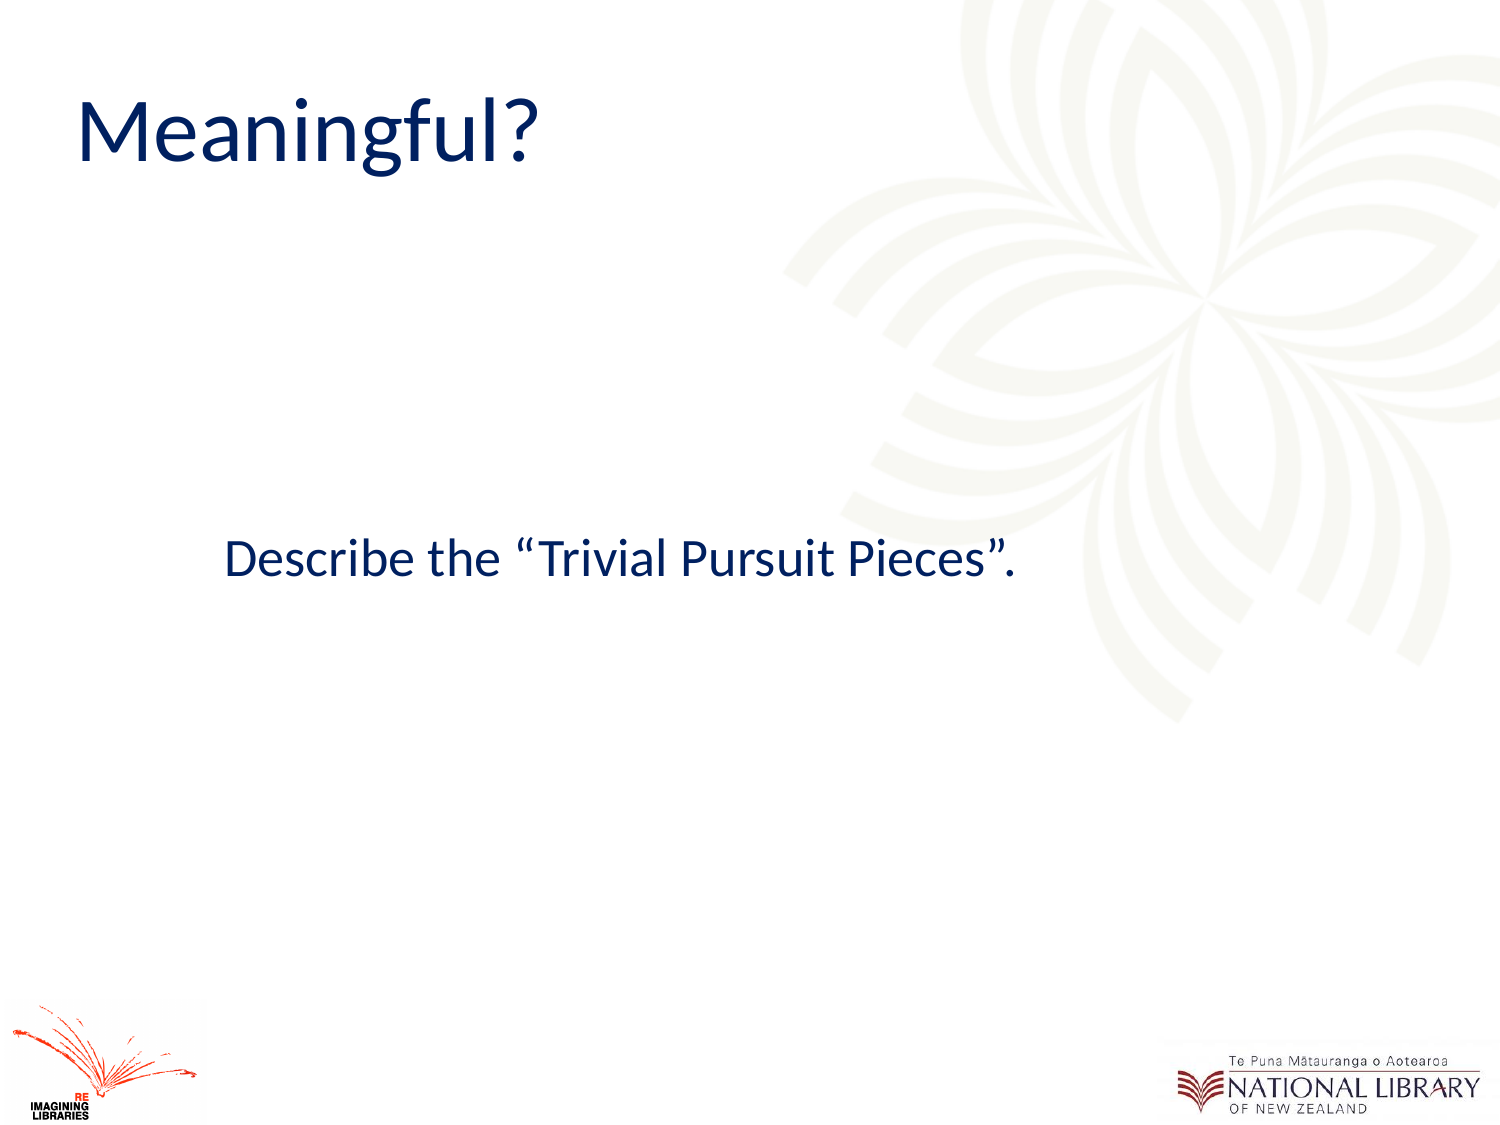

# Meaningful?
Describe the “Trivial Pursuit Pieces”.